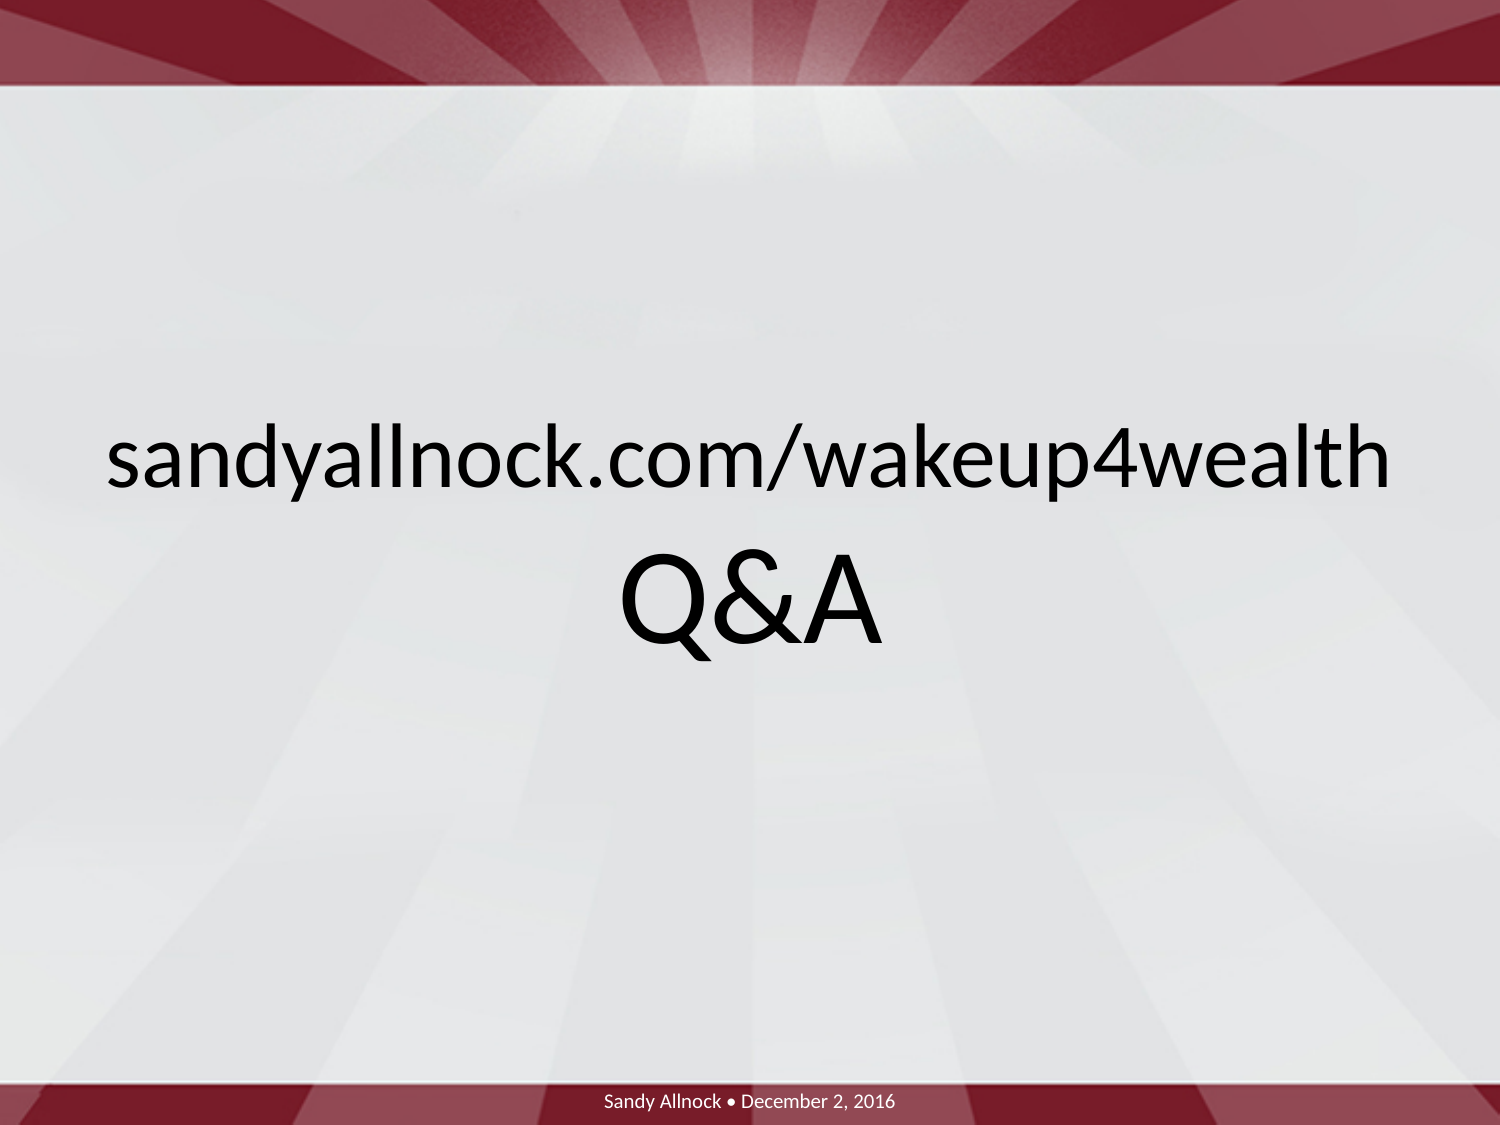

sandyallnock.com/wakeup4wealth
Q&A
Sandy Allnock • December 2, 2016